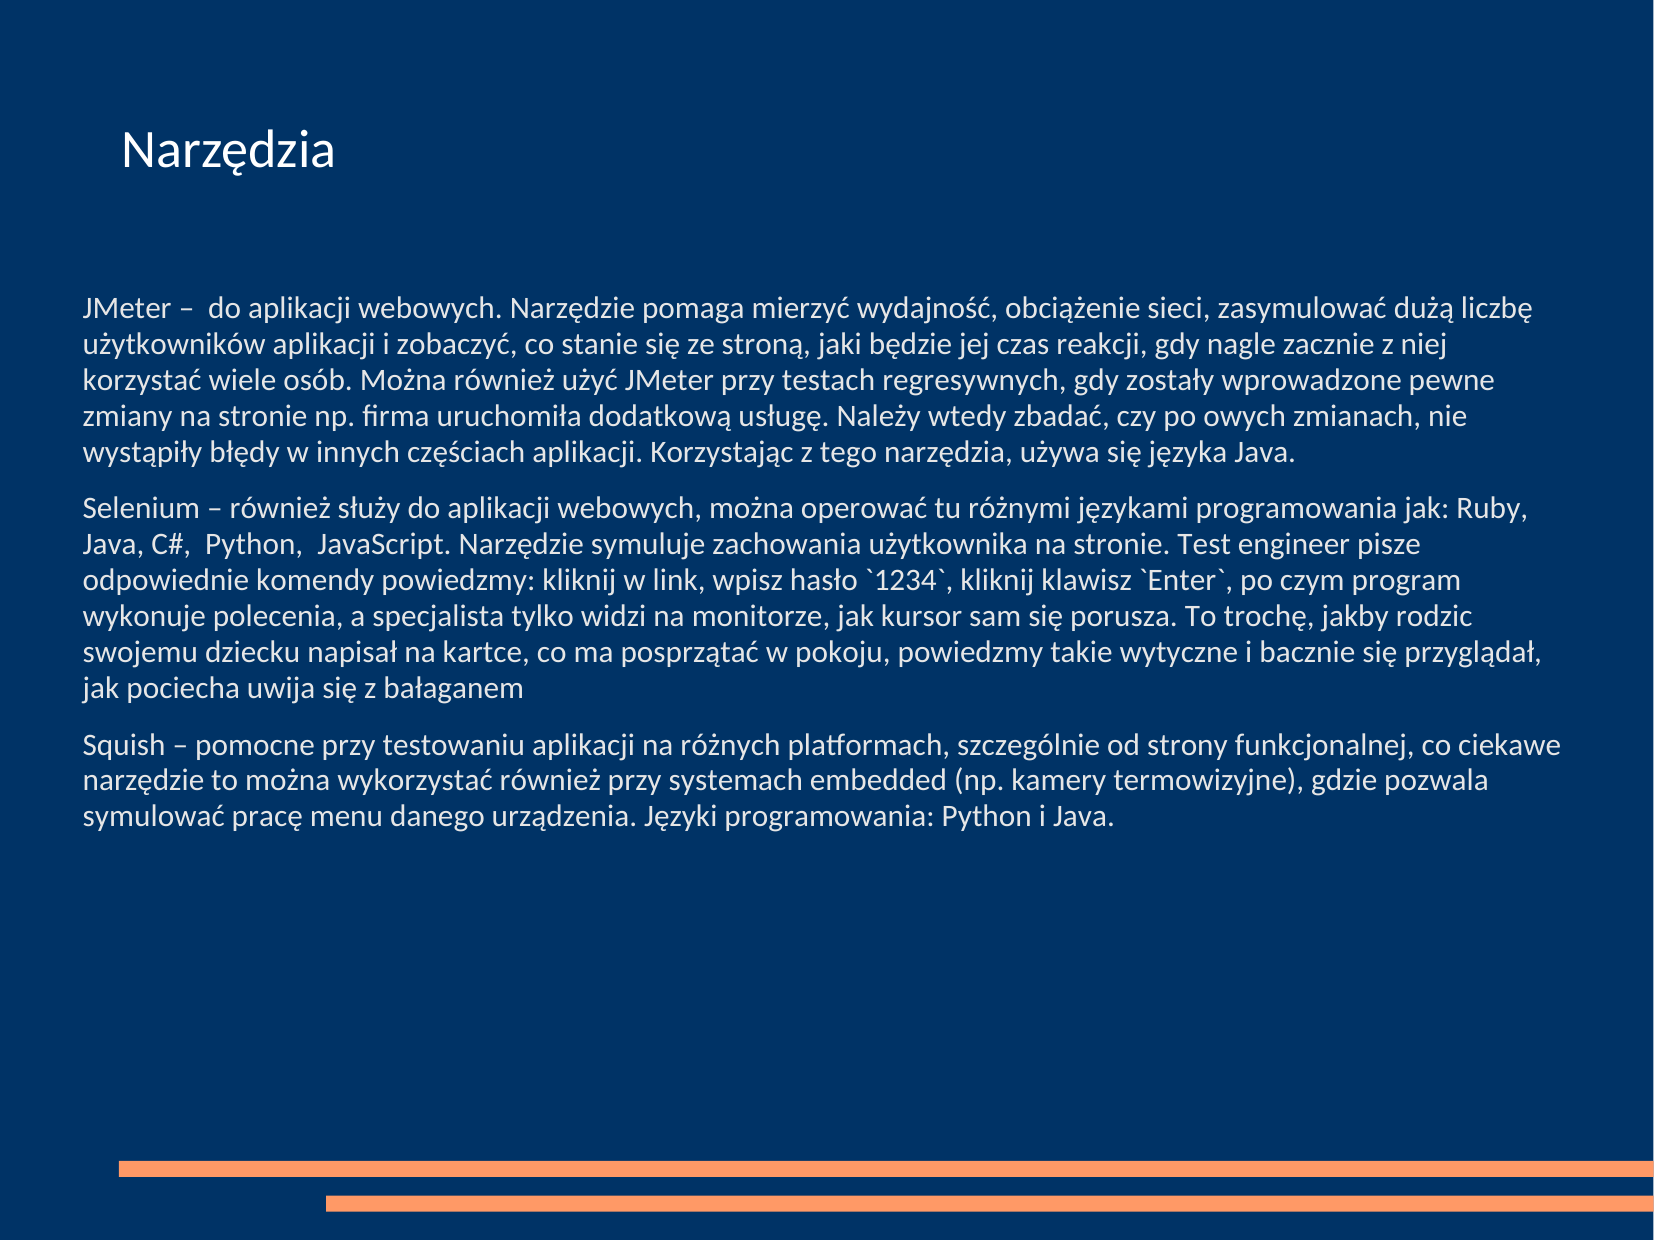

# Narzędzia
JMeter – do aplikacji webowych. Narzędzie pomaga mierzyć wydajność, obciążenie sieci, zasymulować dużą liczbę użytkowników aplikacji i zobaczyć, co stanie się ze stroną, jaki będzie jej czas reakcji, gdy nagle zacznie z niej korzystać wiele osób. Można również użyć JMeter przy testach regresywnych, gdy zostały wprowadzone pewne zmiany na stronie np. firma uruchomiła dodatkową usługę. Należy wtedy zbadać, czy po owych zmianach, nie wystąpiły błędy w innych częściach aplikacji. Korzystając z tego narzędzia, używa się języka Java.
Selenium – również służy do aplikacji webowych, można operować tu różnymi językami programowania jak: Ruby, Java, C#, Python, JavaScript. Narzędzie symuluje zachowania użytkownika na stronie. Test engineer pisze odpowiednie komendy powiedzmy: kliknij w link, wpisz hasło `1234`, kliknij klawisz `Enter`, po czym program wykonuje polecenia, a specjalista tylko widzi na monitorze, jak kursor sam się porusza. To trochę, jakby rodzic swojemu dziecku napisał na kartce, co ma posprzątać w pokoju, powiedzmy takie wytyczne i bacznie się przyglądał, jak pociecha uwija się z bałaganem
Squish – pomocne przy testowaniu aplikacji na różnych platformach, szczególnie od strony funkcjonalnej, co ciekawe narzędzie to można wykorzystać również przy systemach embedded (np. kamery termowizyjne), gdzie pozwala symulować pracę menu danego urządzenia. Języki programowania: Python i Java.